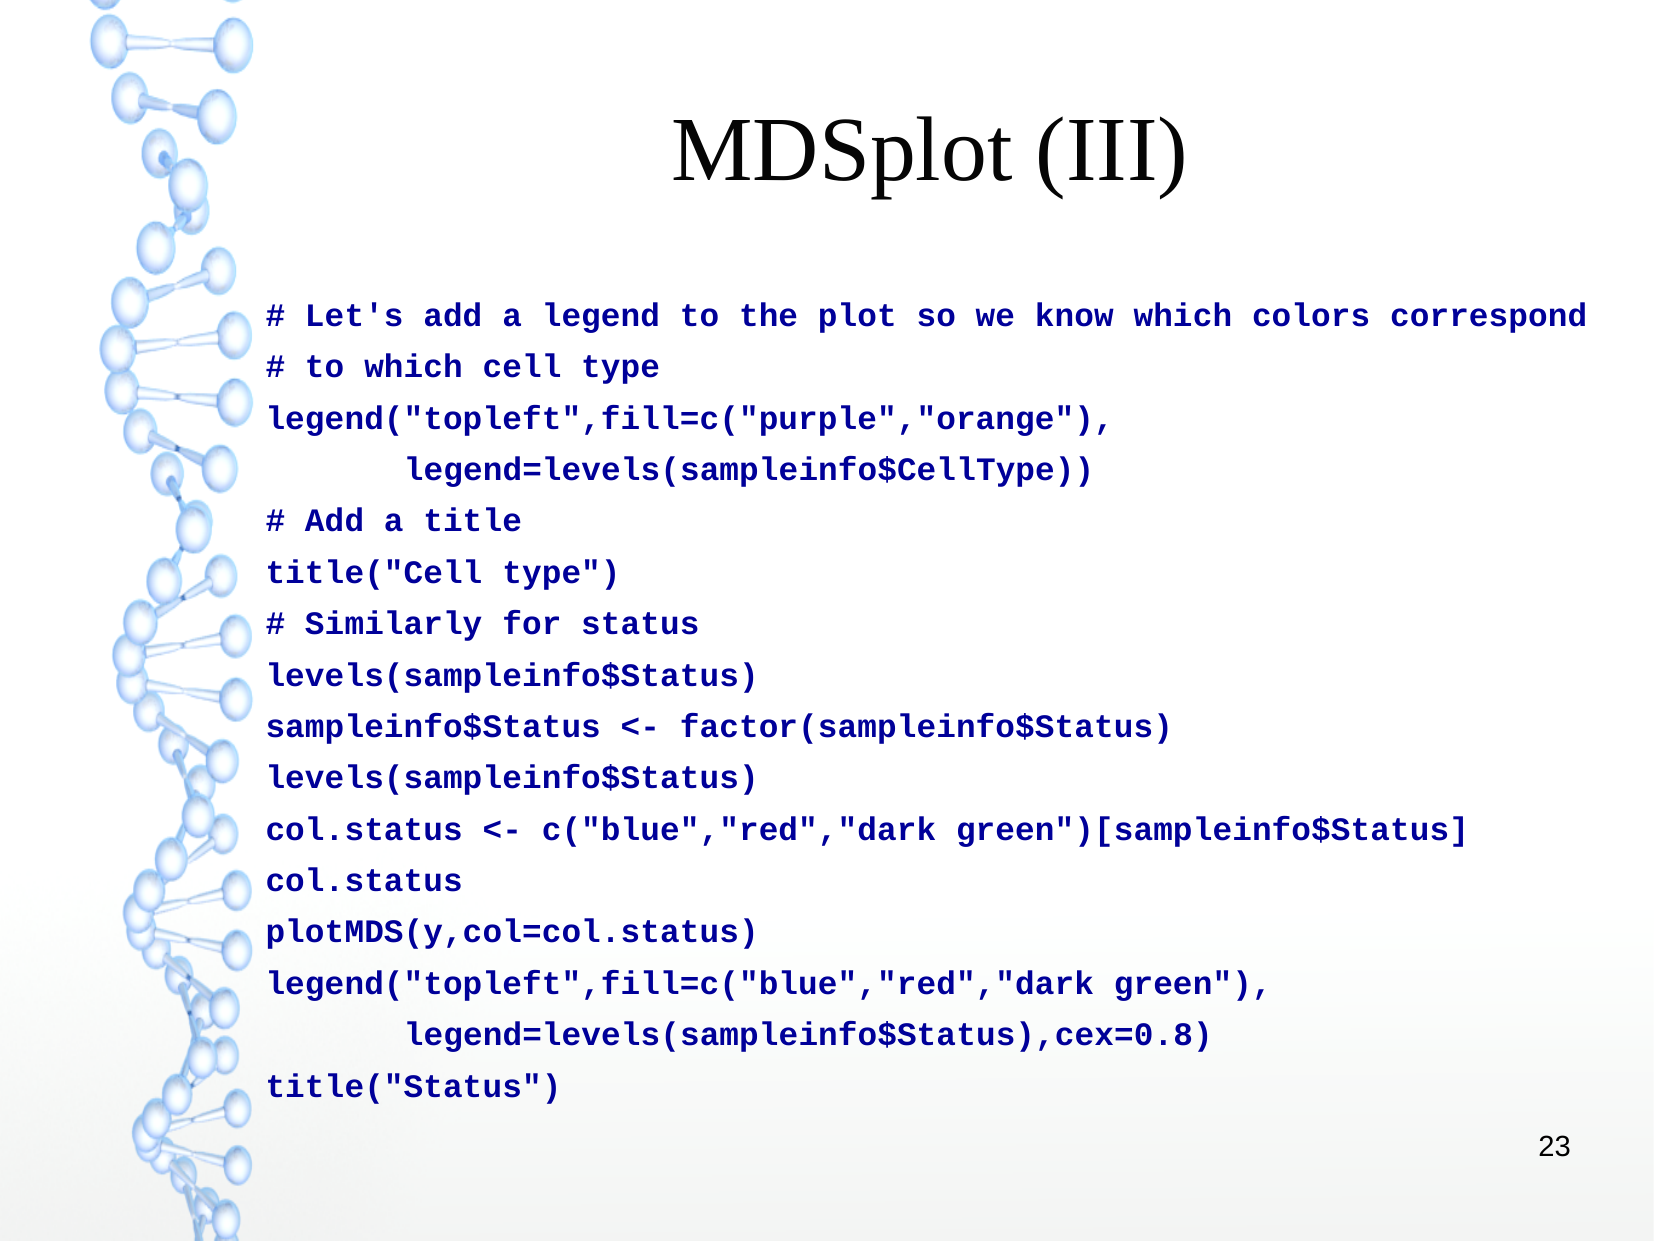

# MDSplot (III)
# Let's add a legend to the plot so we know which colors correspond
# to which cell type
legend("topleft",fill=c("purple","orange"),
 legend=levels(sampleinfo$CellType))
# Add a title
title("Cell type")
# Similarly for status
levels(sampleinfo$Status)
sampleinfo$Status <- factor(sampleinfo$Status)
levels(sampleinfo$Status)
col.status <- c("blue","red","dark green")[sampleinfo$Status]
col.status
plotMDS(y,col=col.status)
legend("topleft",fill=c("blue","red","dark green"),
 legend=levels(sampleinfo$Status),cex=0.8)
title("Status")
23